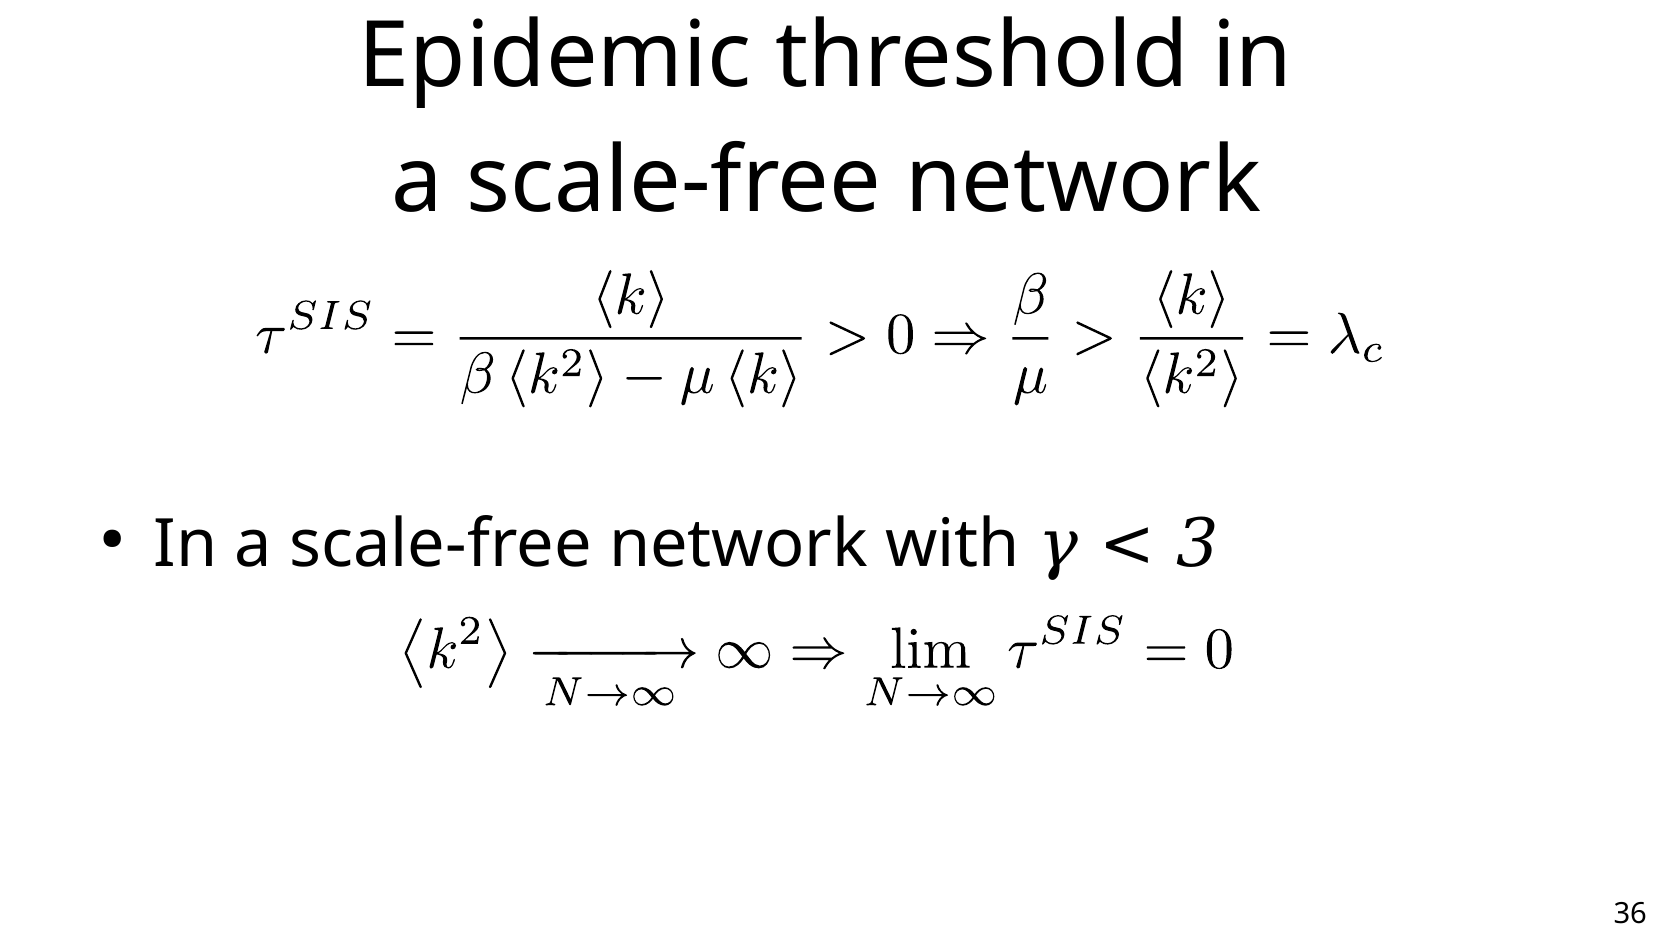

# Epidemic threshold in a scale-free network
In a scale-free network with γ < 3
36